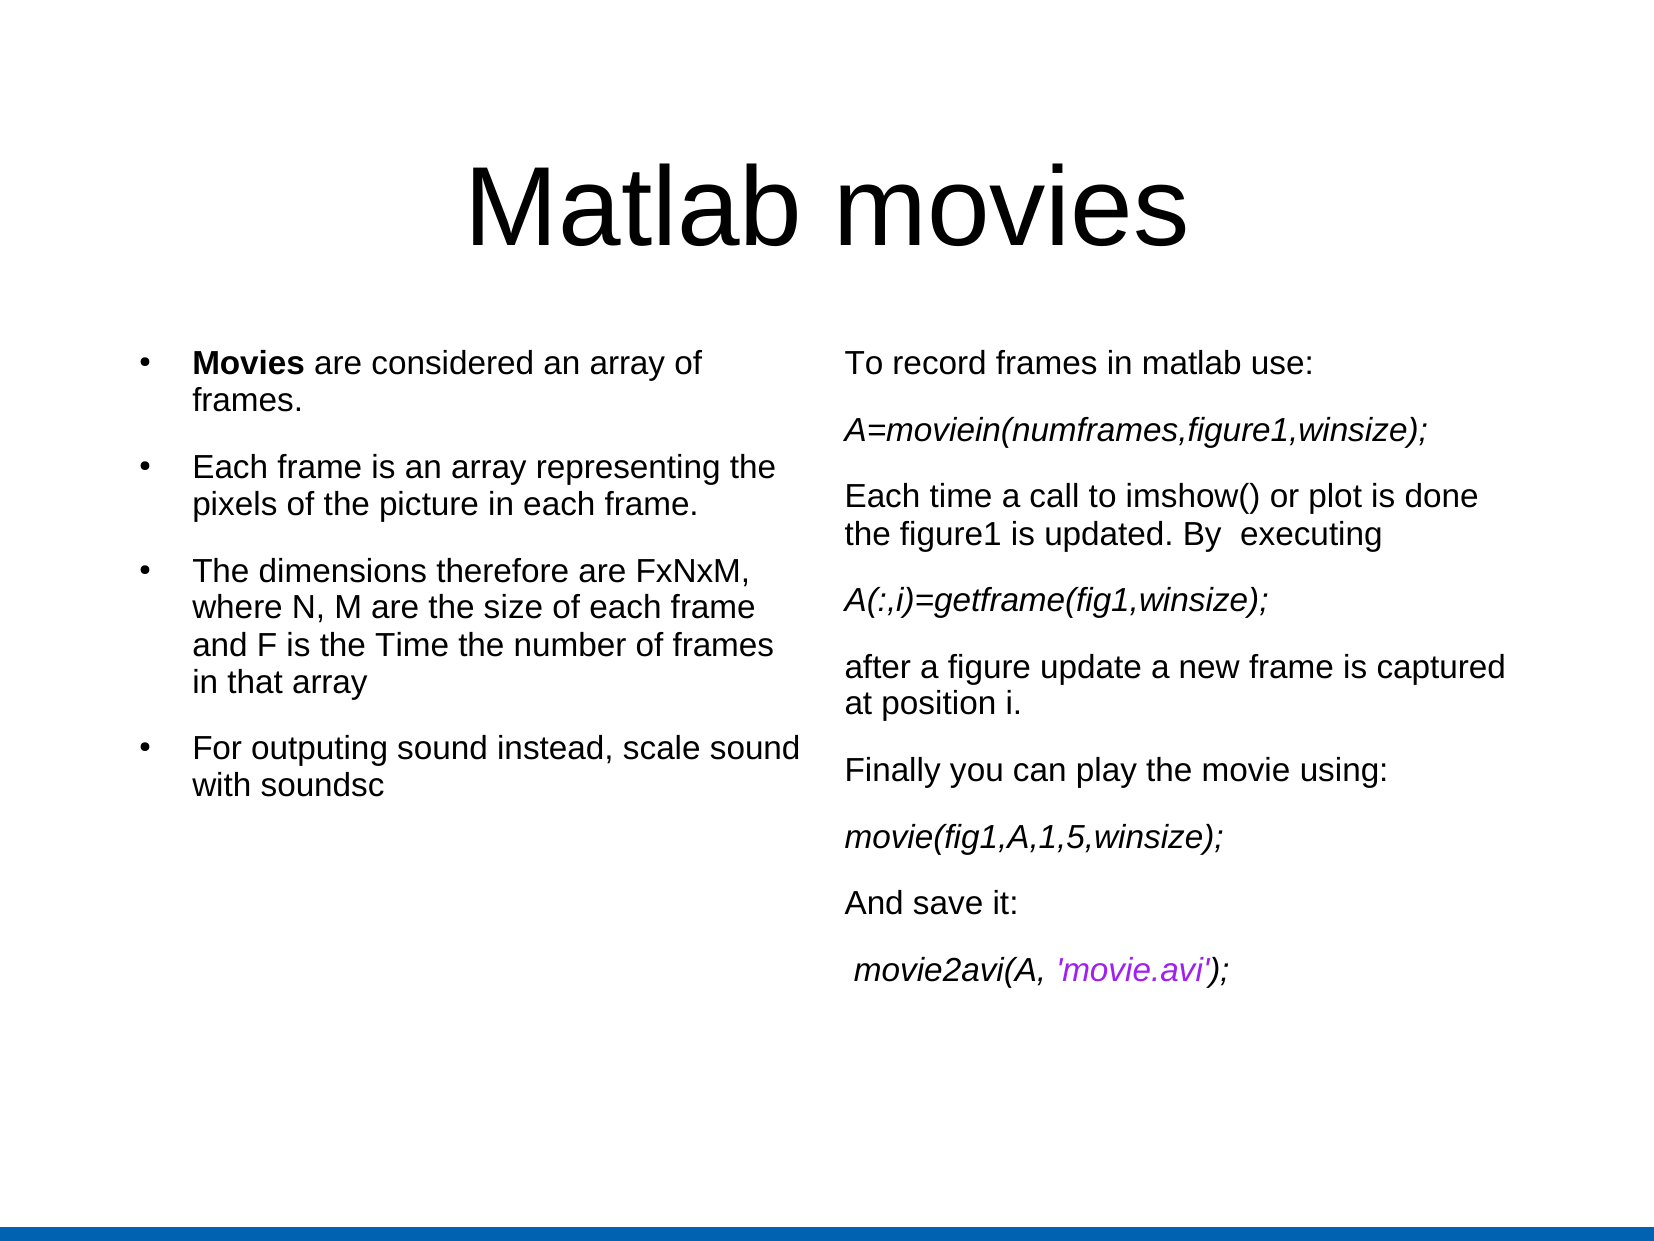

# Matlab movies
Movies are considered an array of frames.
Each frame is an array representing the pixels of the picture in each frame.
The dimensions therefore are FxNxM, where N, M are the size of each frame and F is the Time the number of frames in that array
For outputing sound instead, scale sound with soundsc
To record frames in matlab use:
A=moviein(numframes,figure1,winsize);
Each time a call to imshow() or plot is done the figure1 is updated. By executing
A(:,i)=getframe(fig1,winsize);
after a figure update a new frame is captured at position i.
Finally you can play the movie using:
movie(fig1,A,1,5,winsize);
And save it:
 movie2avi(A, 'movie.avi');